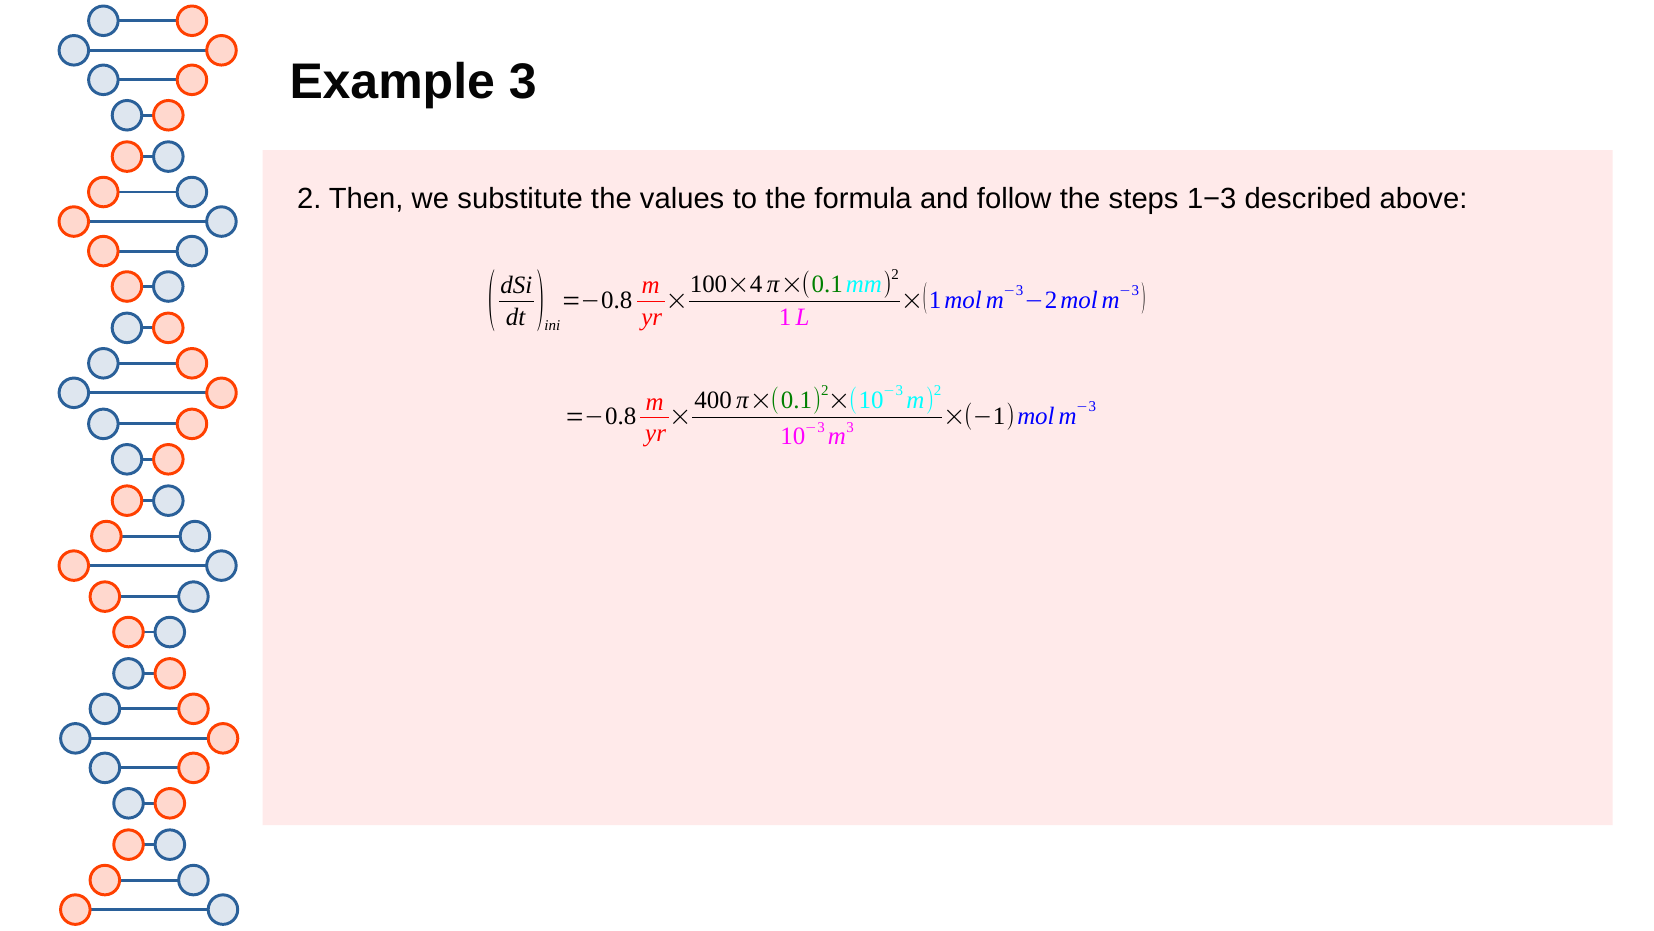

# Example 3
2. Then, we substitute the values to the formula and follow the steps 1−3 described above: